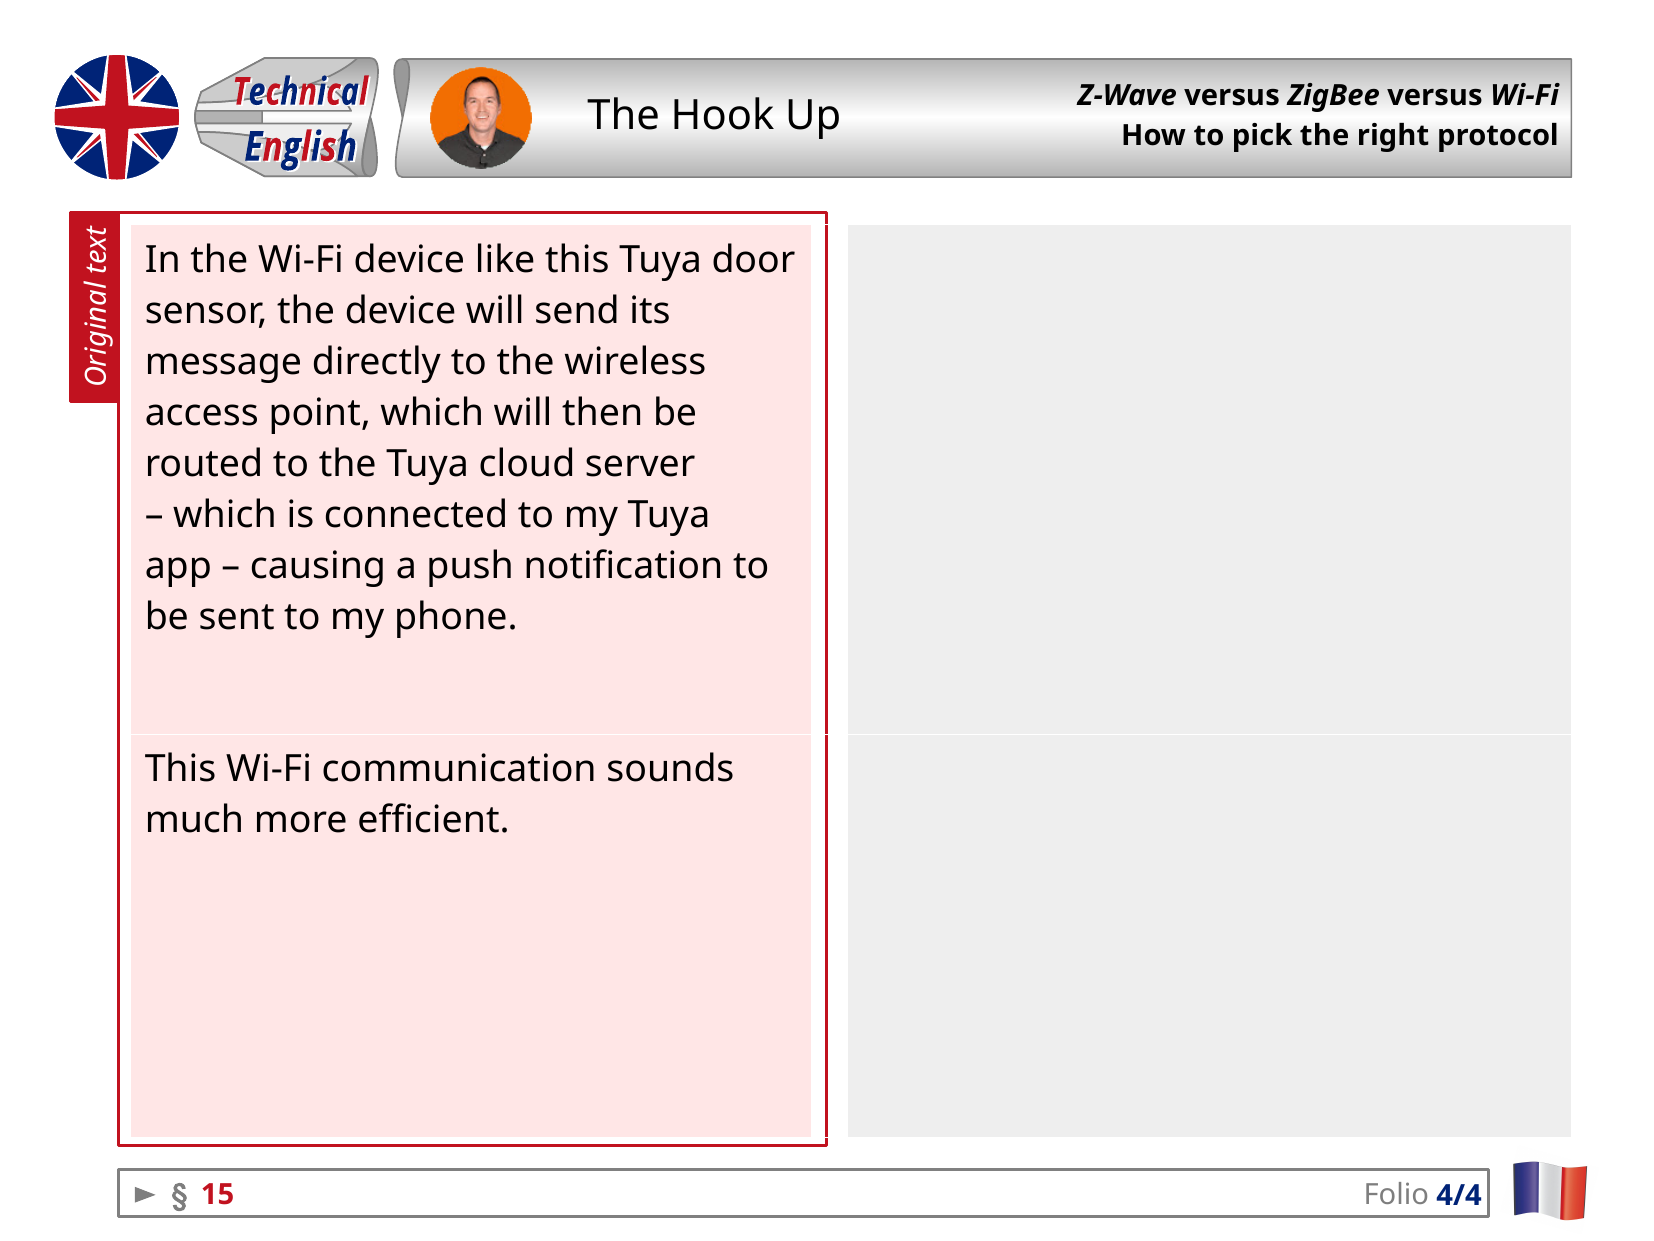

#
| In the Wi-Fi device like this Tuya door sensor, the device will send its message directly to the wireless access point, which will then be routed to the Tuya cloud server – which is connected to my Tuya app – causing a push notification to be sent to my phone. | | |
| --- | --- | --- |
| This Wi-Fi communication sounds much more efficient. | | |
15
4/4